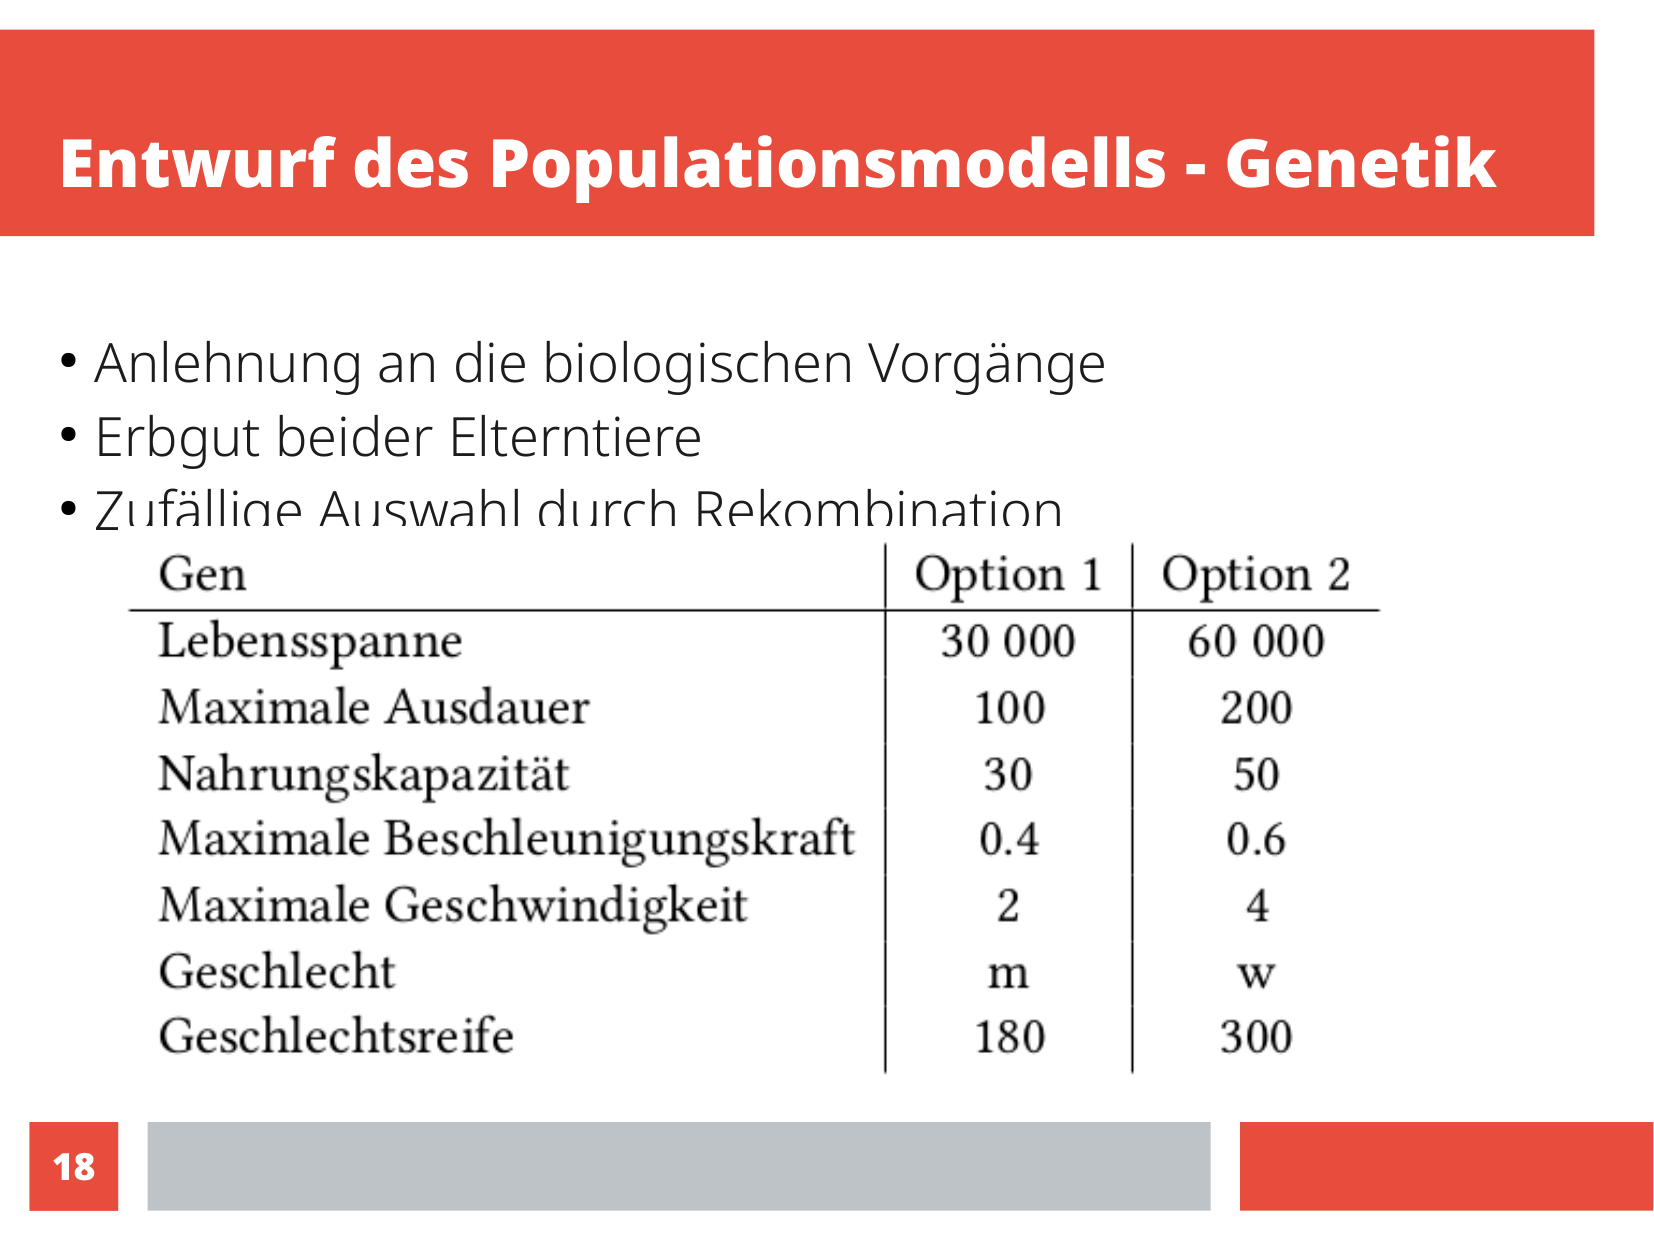

# Entwurf des Populationsmodells - Genetik
Anlehnung an die biologischen Vorgänge
Erbgut beider Elterntiere
Zufällige Auswahl durch Rekombination
18